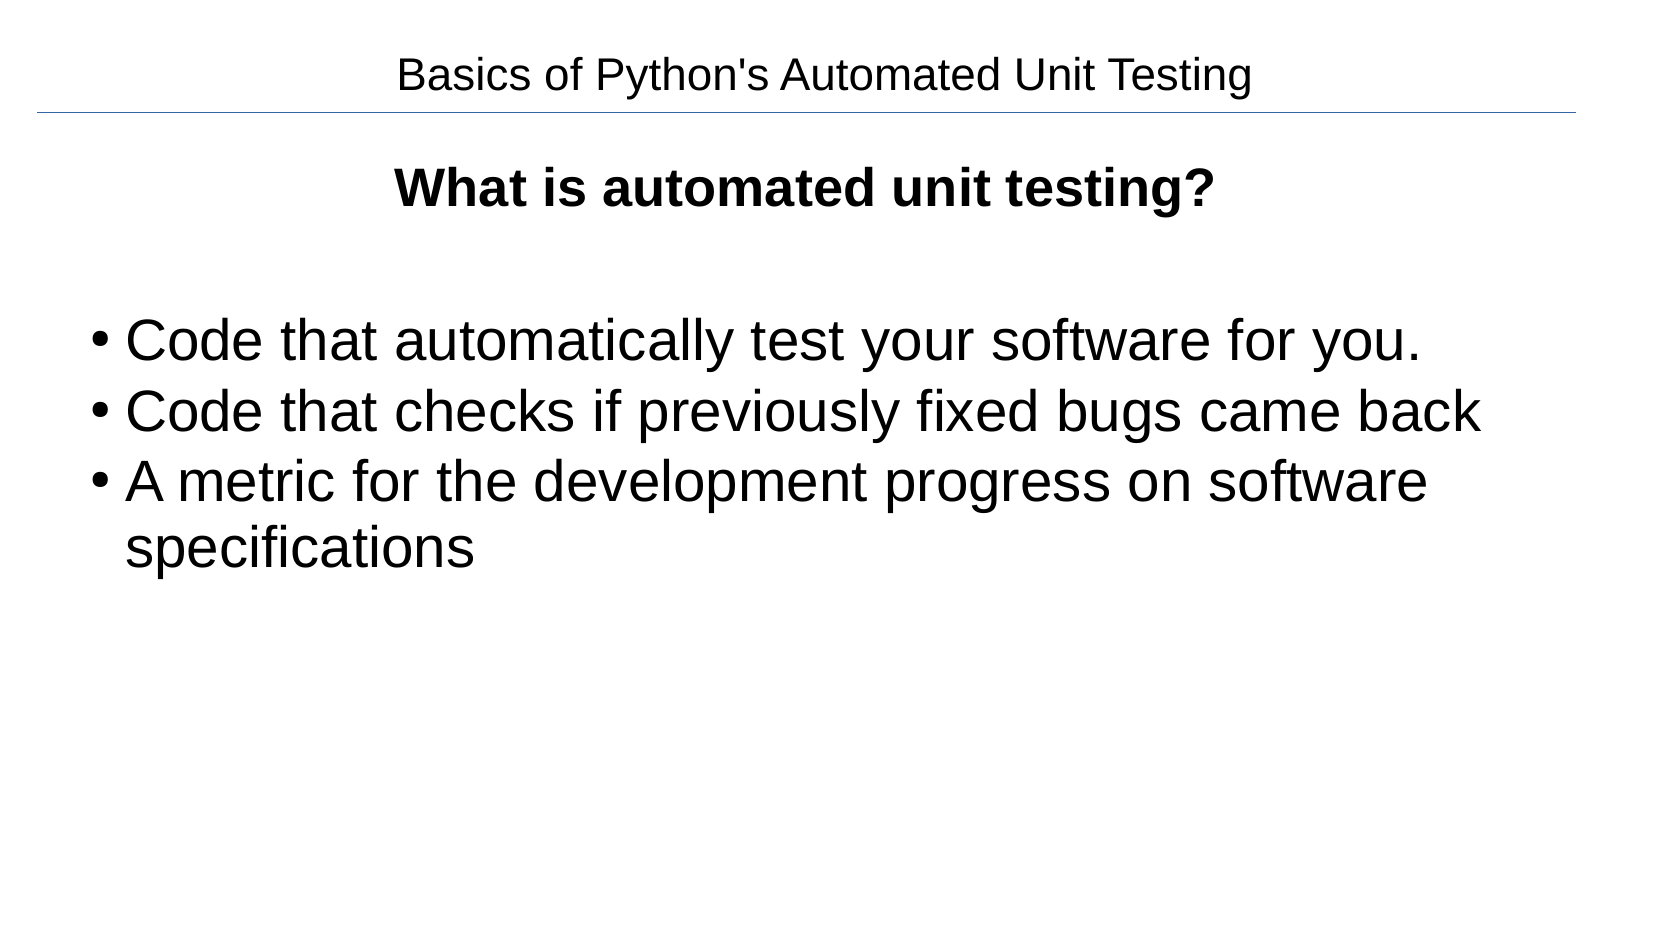

# Basics of Python's Automated Unit Testing
What is automated unit testing?
Code that automatically test your software for you.
Code that checks if previously fixed bugs came back
A metric for the development progress on software specifications